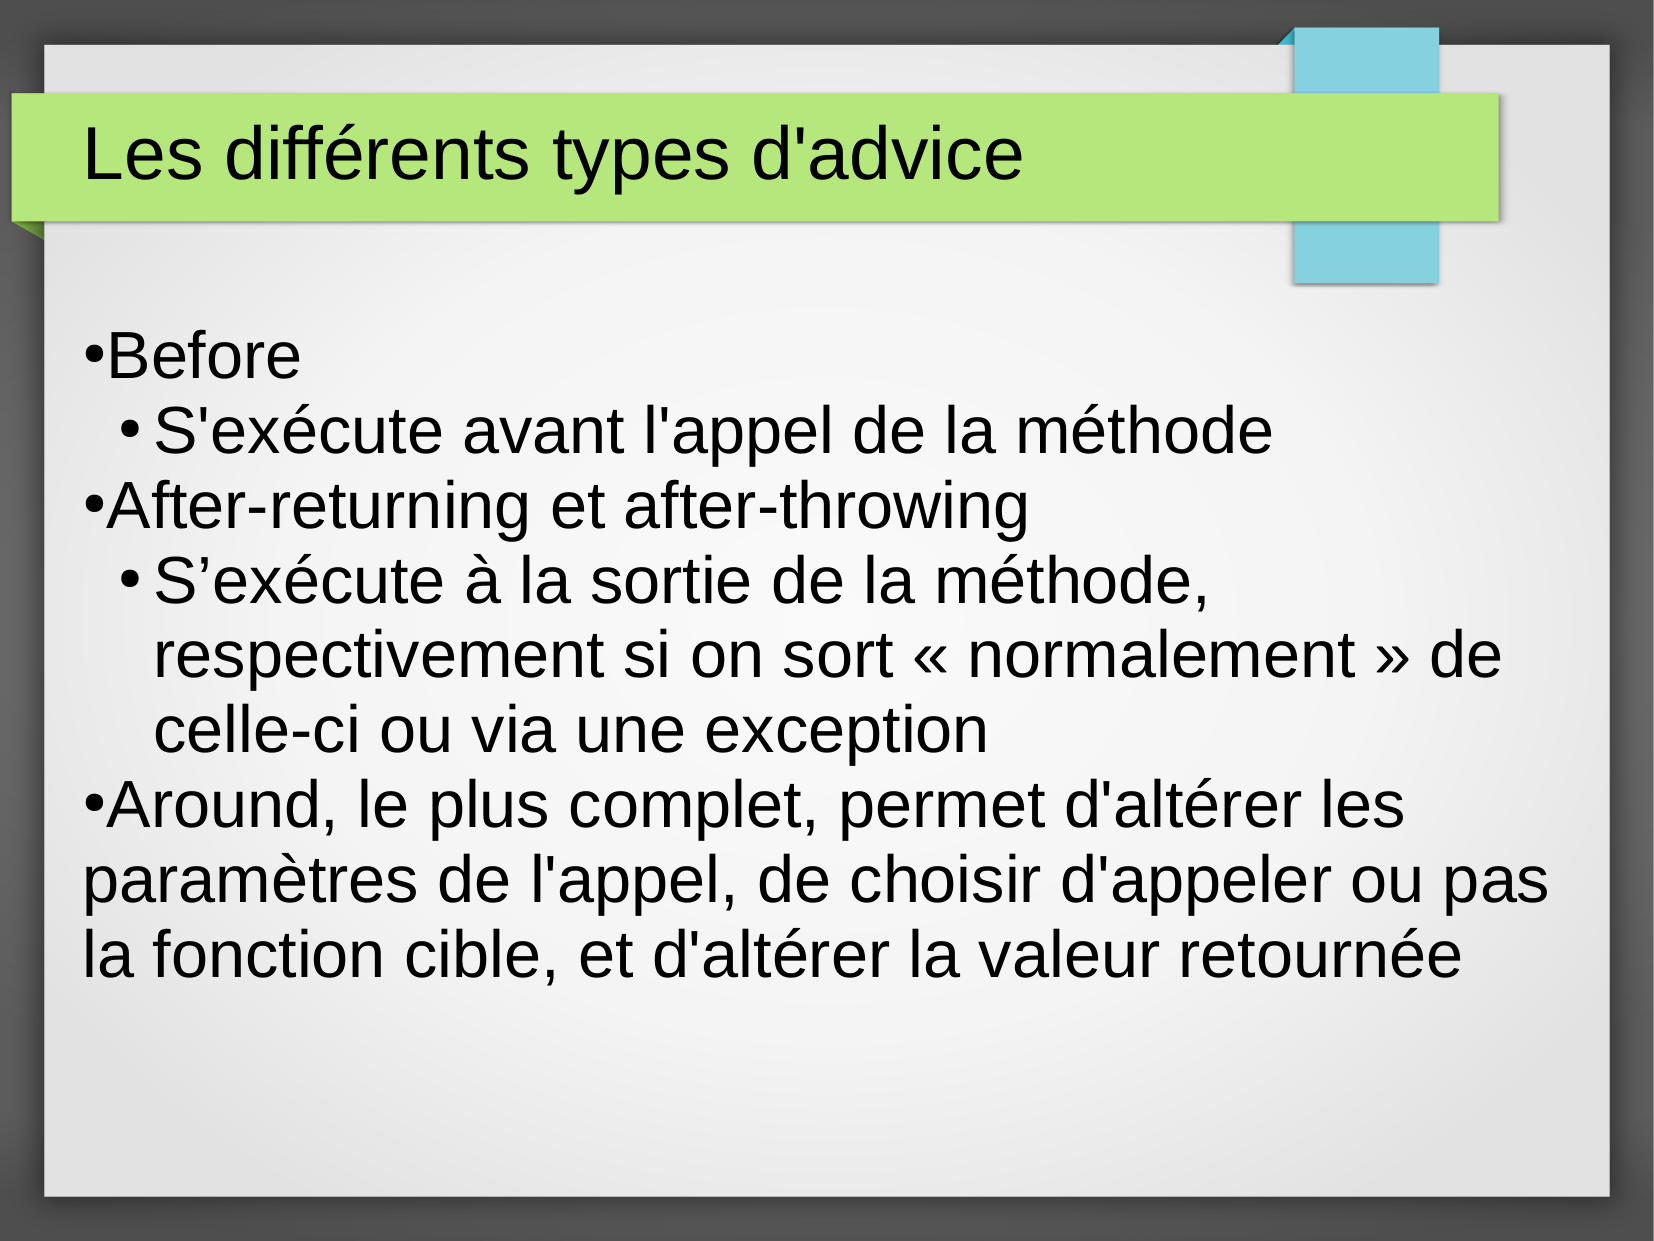

# Les différents types d'advice
Before
S'exécute avant l'appel de la méthode
After-returning et after-throwing
S’exécute à la sortie de la méthode, respectivement si on sort « normalement » de celle-ci ou via une exception
Around, le plus complet, permet d'altérer les paramètres de l'appel, de choisir d'appeler ou pas la fonction cible, et d'altérer la valeur retournée